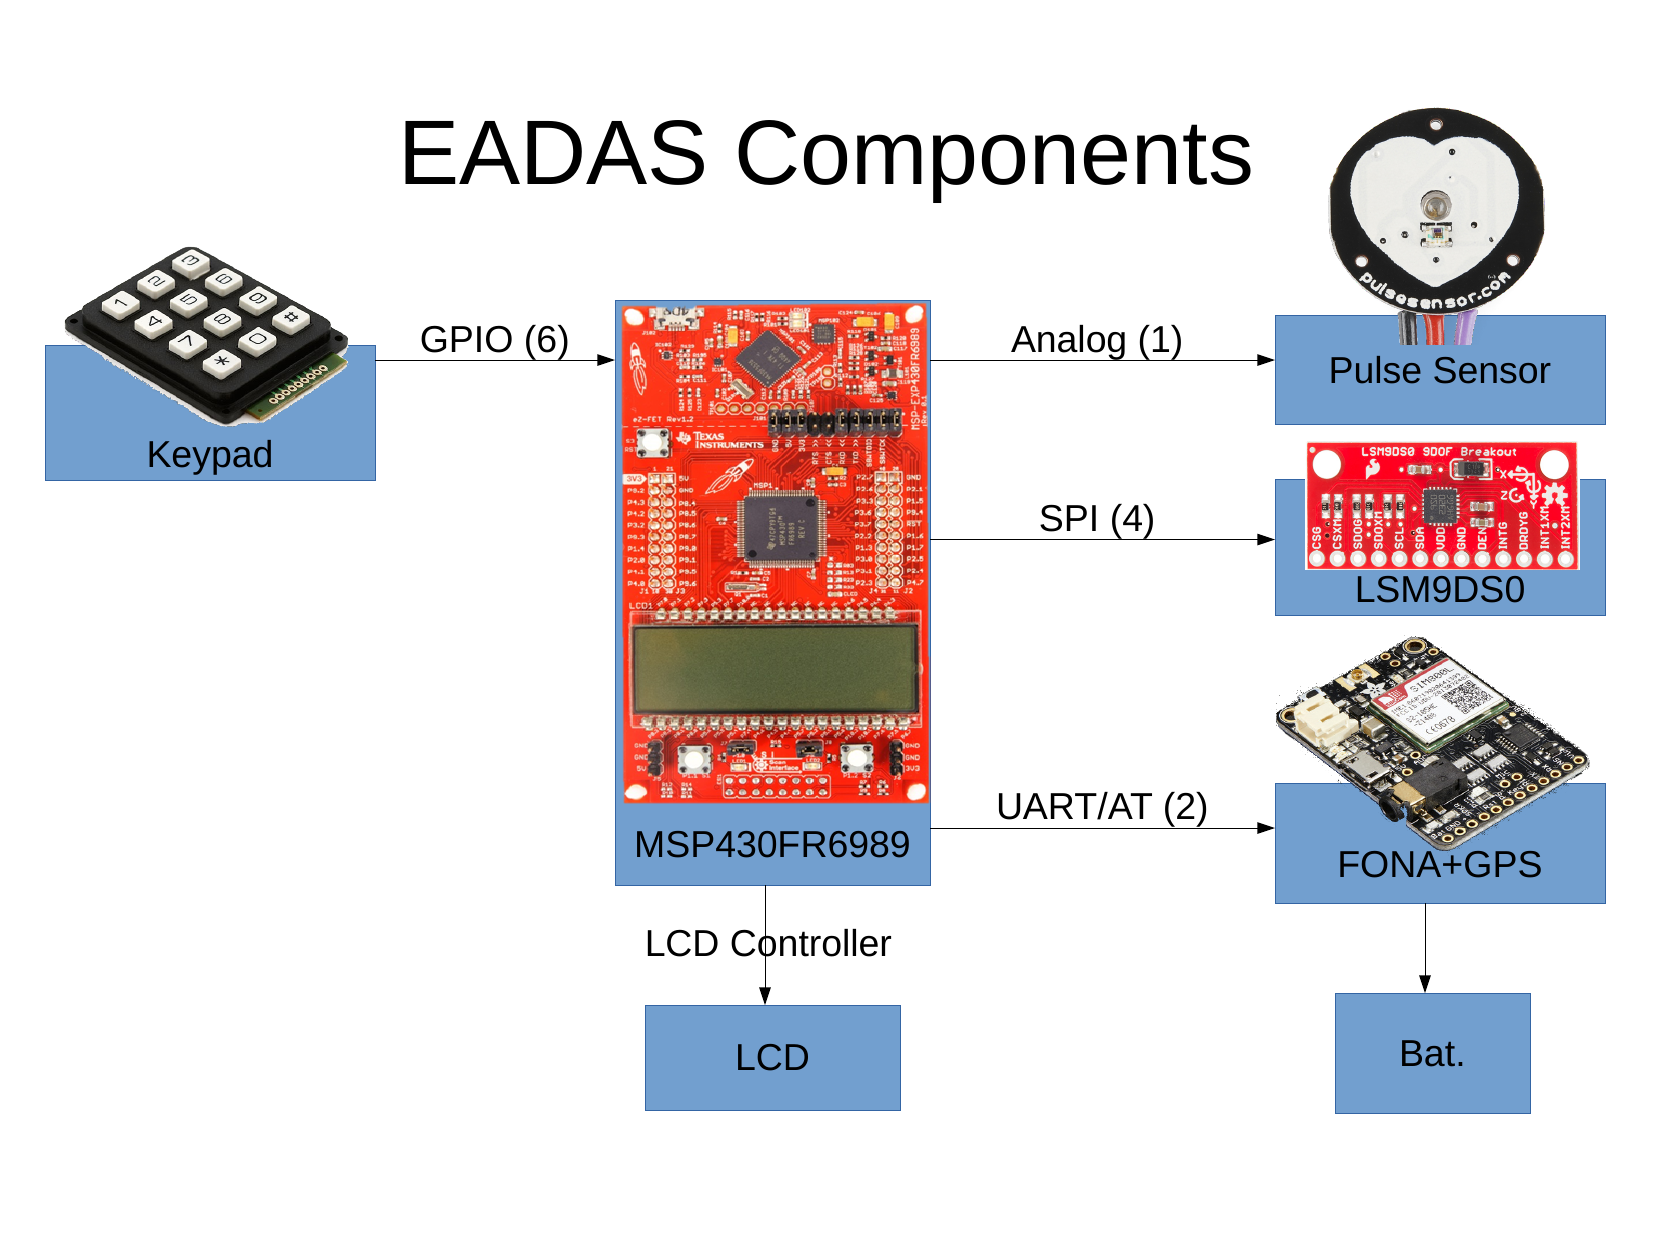

# EADAS Components
MSP430FR6989
Pulse Sensor
Keypad
GPIO (6)
Analog (1)
LSM9DS0
SPI (4)
FONA+GPS
UART/AT (2)
LCD Controller
Bat.
LCD